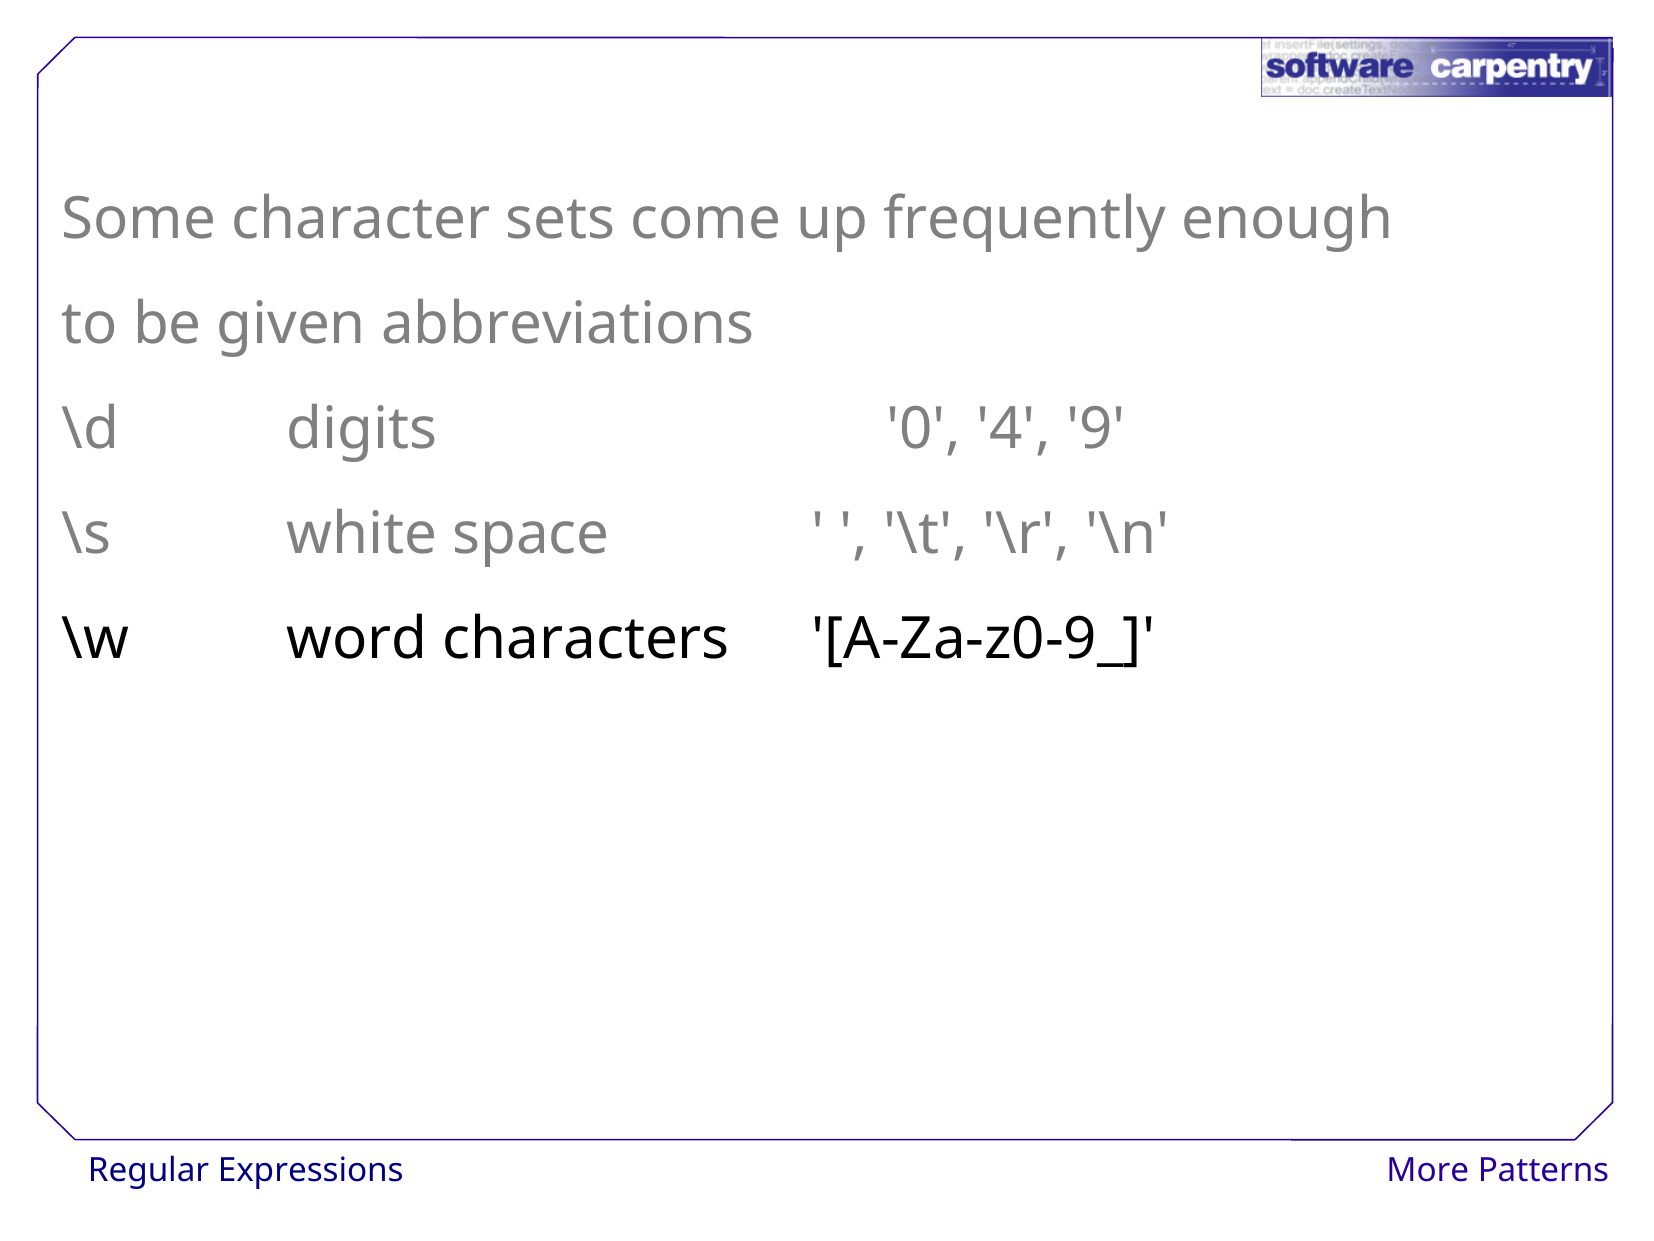

Some character sets come up frequently enough
to be given abbreviations
\d			digits						'0', '4', '9'
\s			white space			' ', '\t', '\r', '\n'
\w			word characters		'[A-Za-z0-9_]'